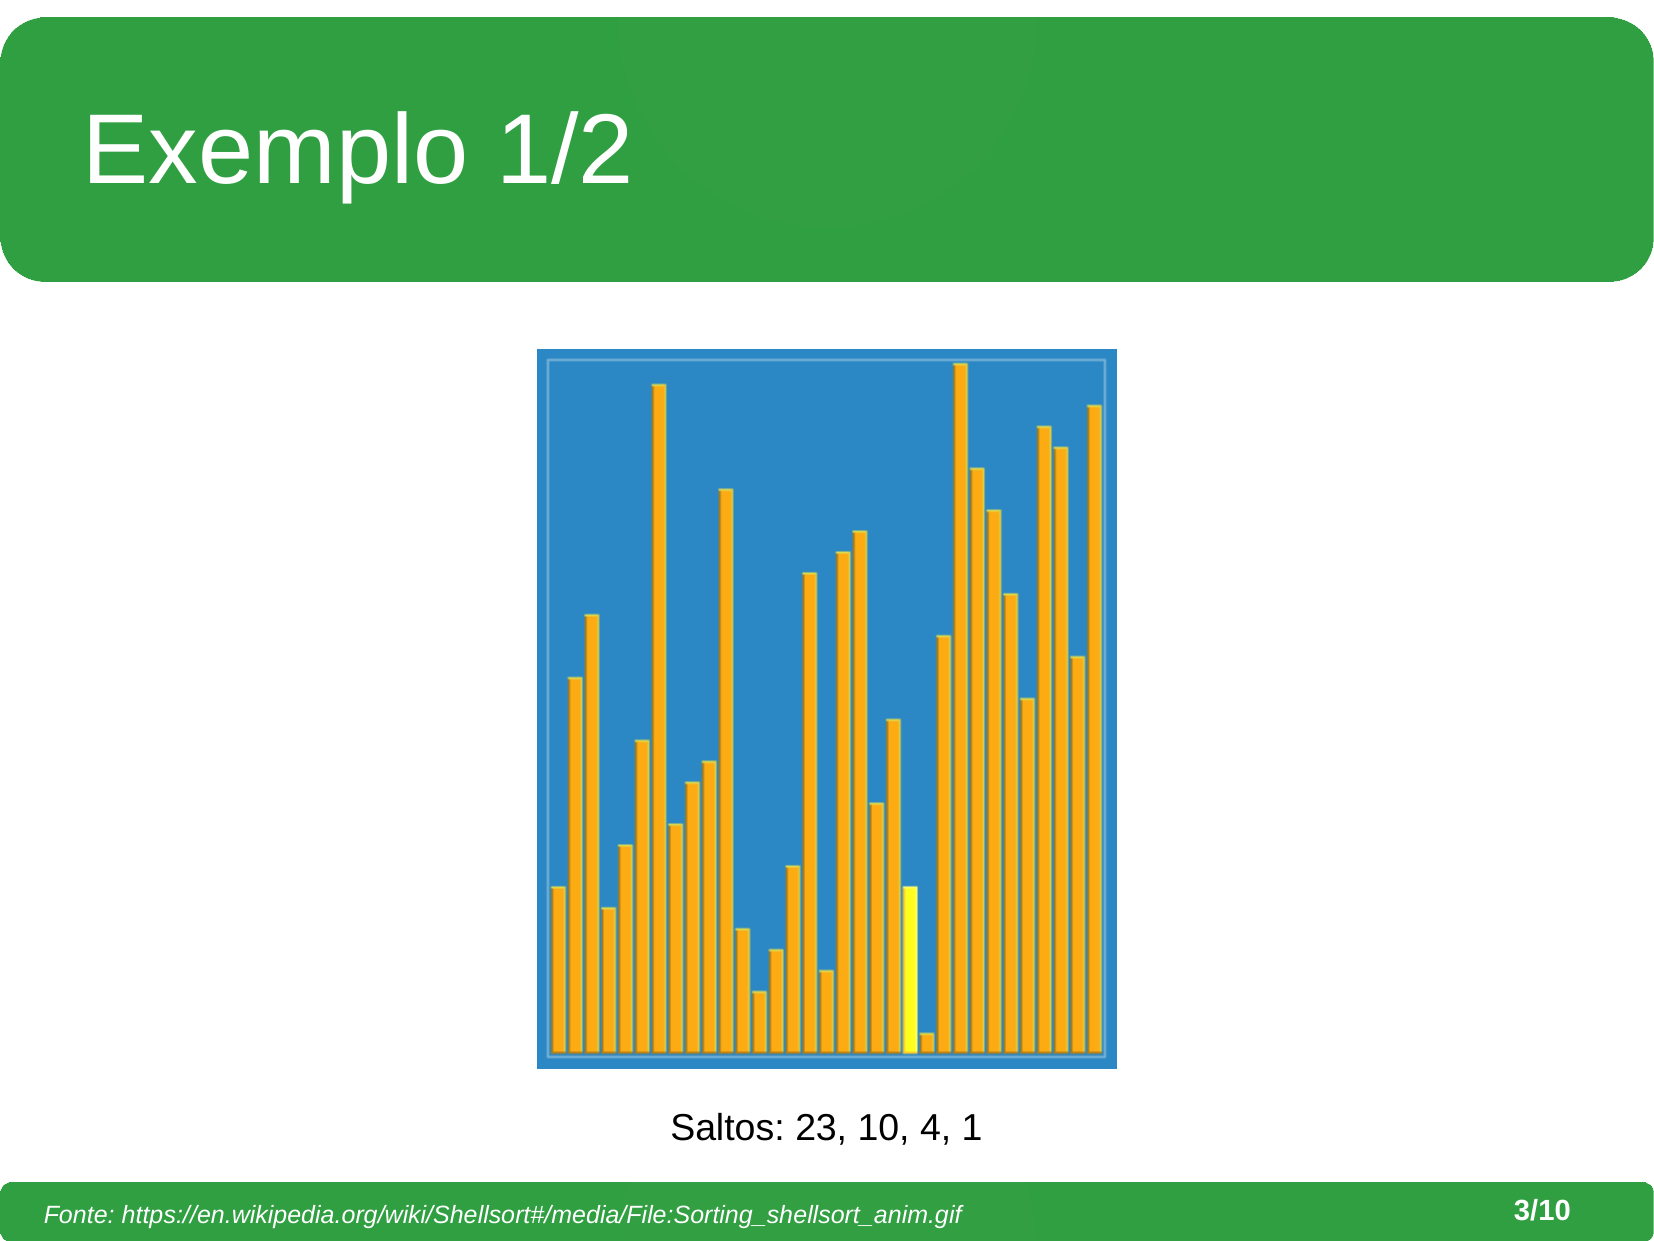

# Exemplo 1/2
Saltos: 23, 10, 4, 1
3
Fonte: https://en.wikipedia.org/wiki/Shellsort#/media/File:Sorting_shellsort_anim.gif